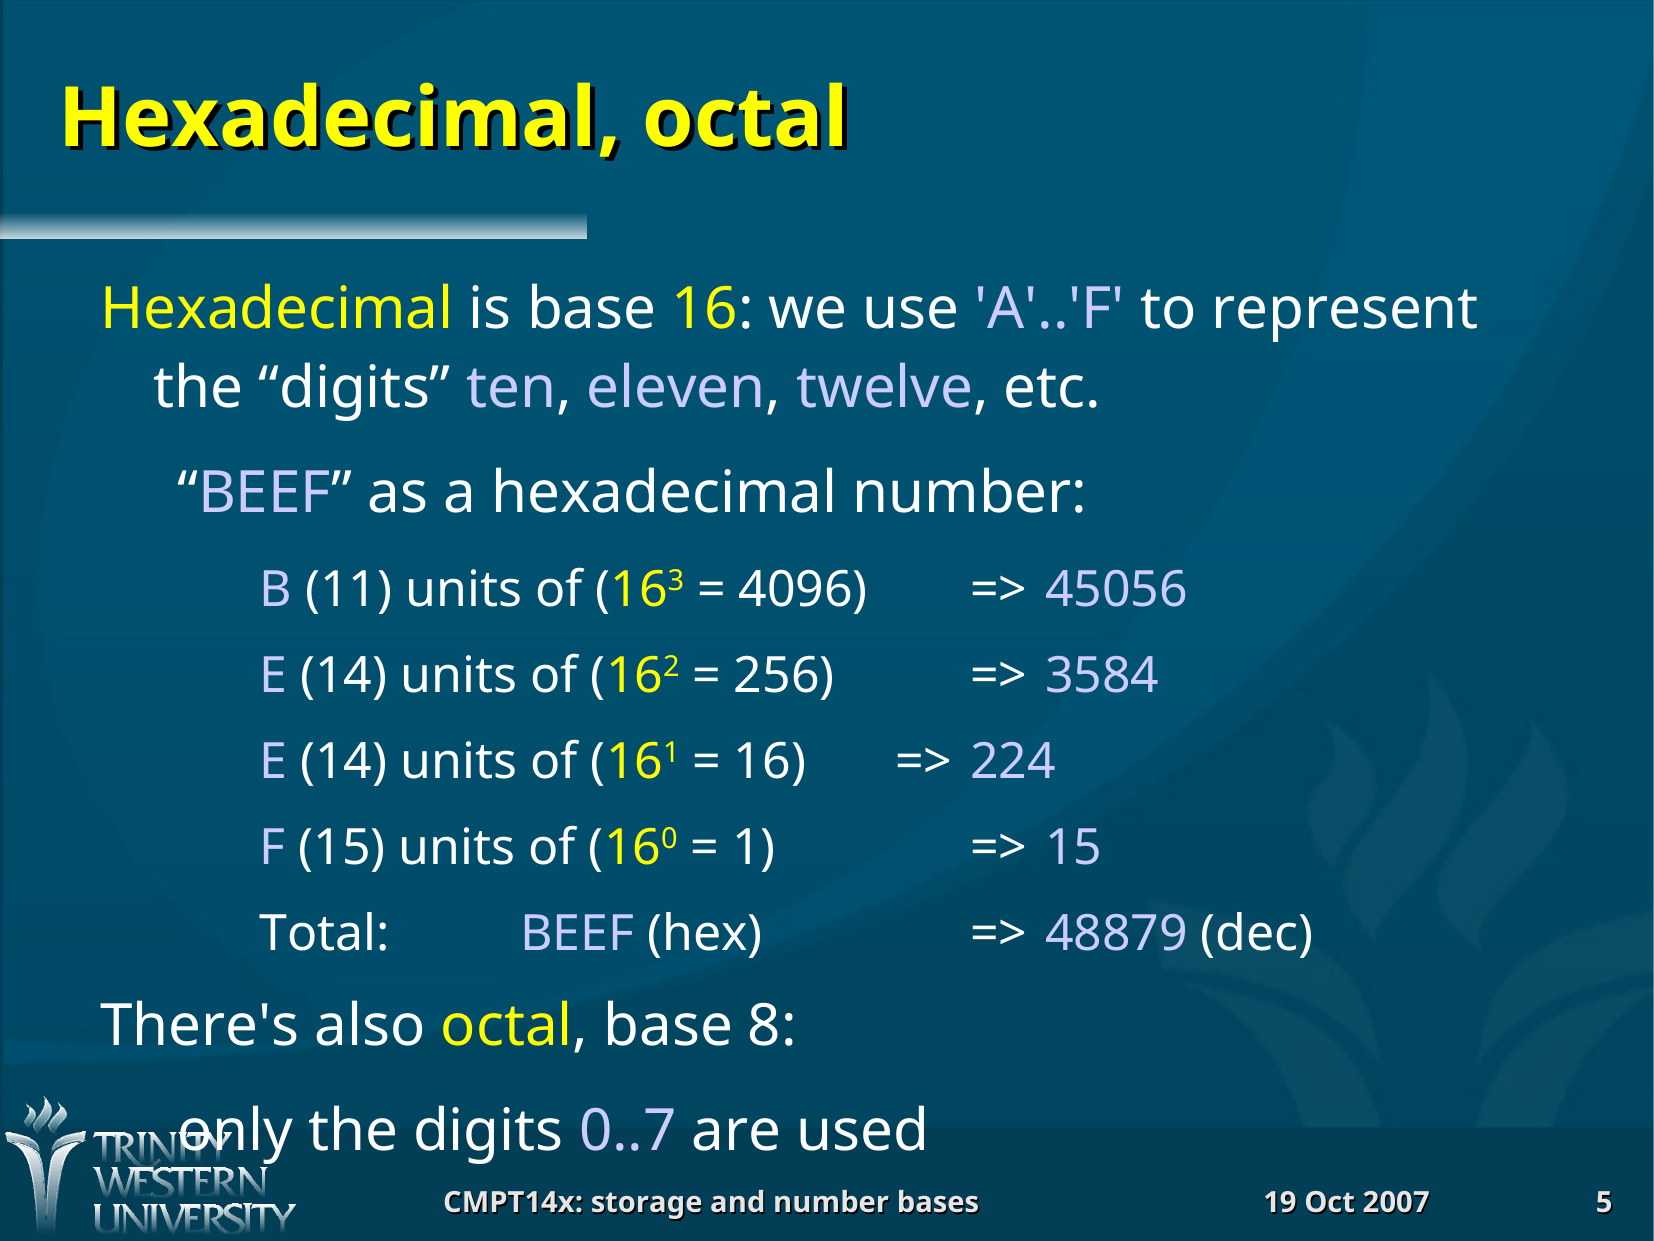

# Hexadecimal, octal
Hexadecimal is base 16: we use 'A'..'F' to represent the “digits” ten, eleven, twelve, etc.
“BEEF” as a hexadecimal number:
B (11) units of (163 = 4096)		=>	45056
E (14) units of (162 = 256)		=>	3584
E (14) units of (161 = 16)		=> 	224
F (15) units of (160 = 1)			=> 	15
Total: 		BEEF (hex)			=>	48879 (dec)
There's also octal, base 8:
only the digits 0..7 are used
CMPT14x: storage and number bases
19 Oct 2007
5